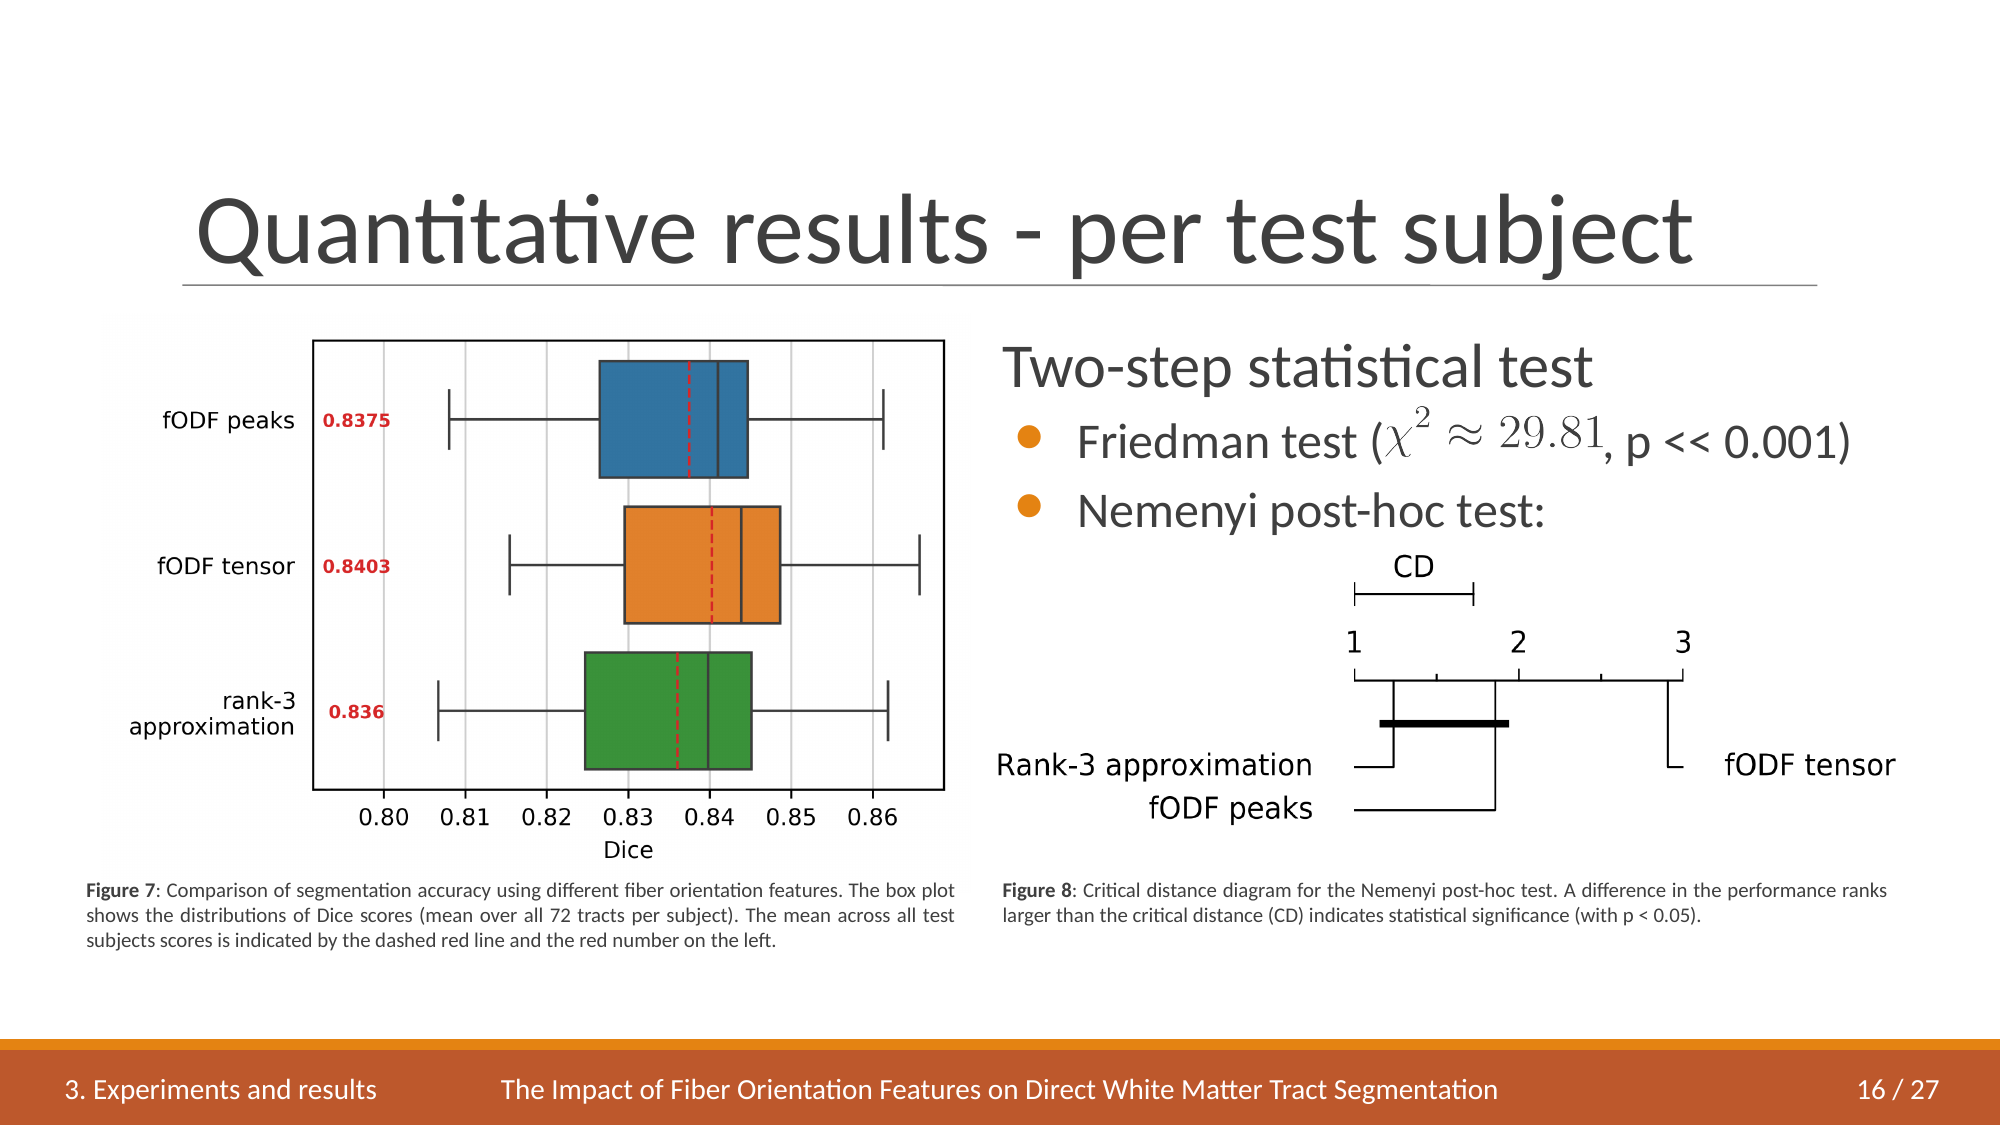

# Quantitative results - per test subject
Two-step statistical test
Friedman test (			, p << 0.001)
Nemenyi post-hoc test:
3. Experiments and results
The Impact of Fiber Orientation Features on Direct White Matter Tract Segmentation
Figure 7: Comparison of segmentation accuracy using different fiber orientation features. The box plot shows the distributions of Dice scores (mean over all 72 tracts per subject). The mean across all test subjects scores is indicated by the dashed red line and the red number on the left.
Figure 8: Critical distance diagram for the Nemenyi post-hoc test. A difference in the performance ranks larger than the critical distance (CD) indicates statistical significance (with p < 0.05).